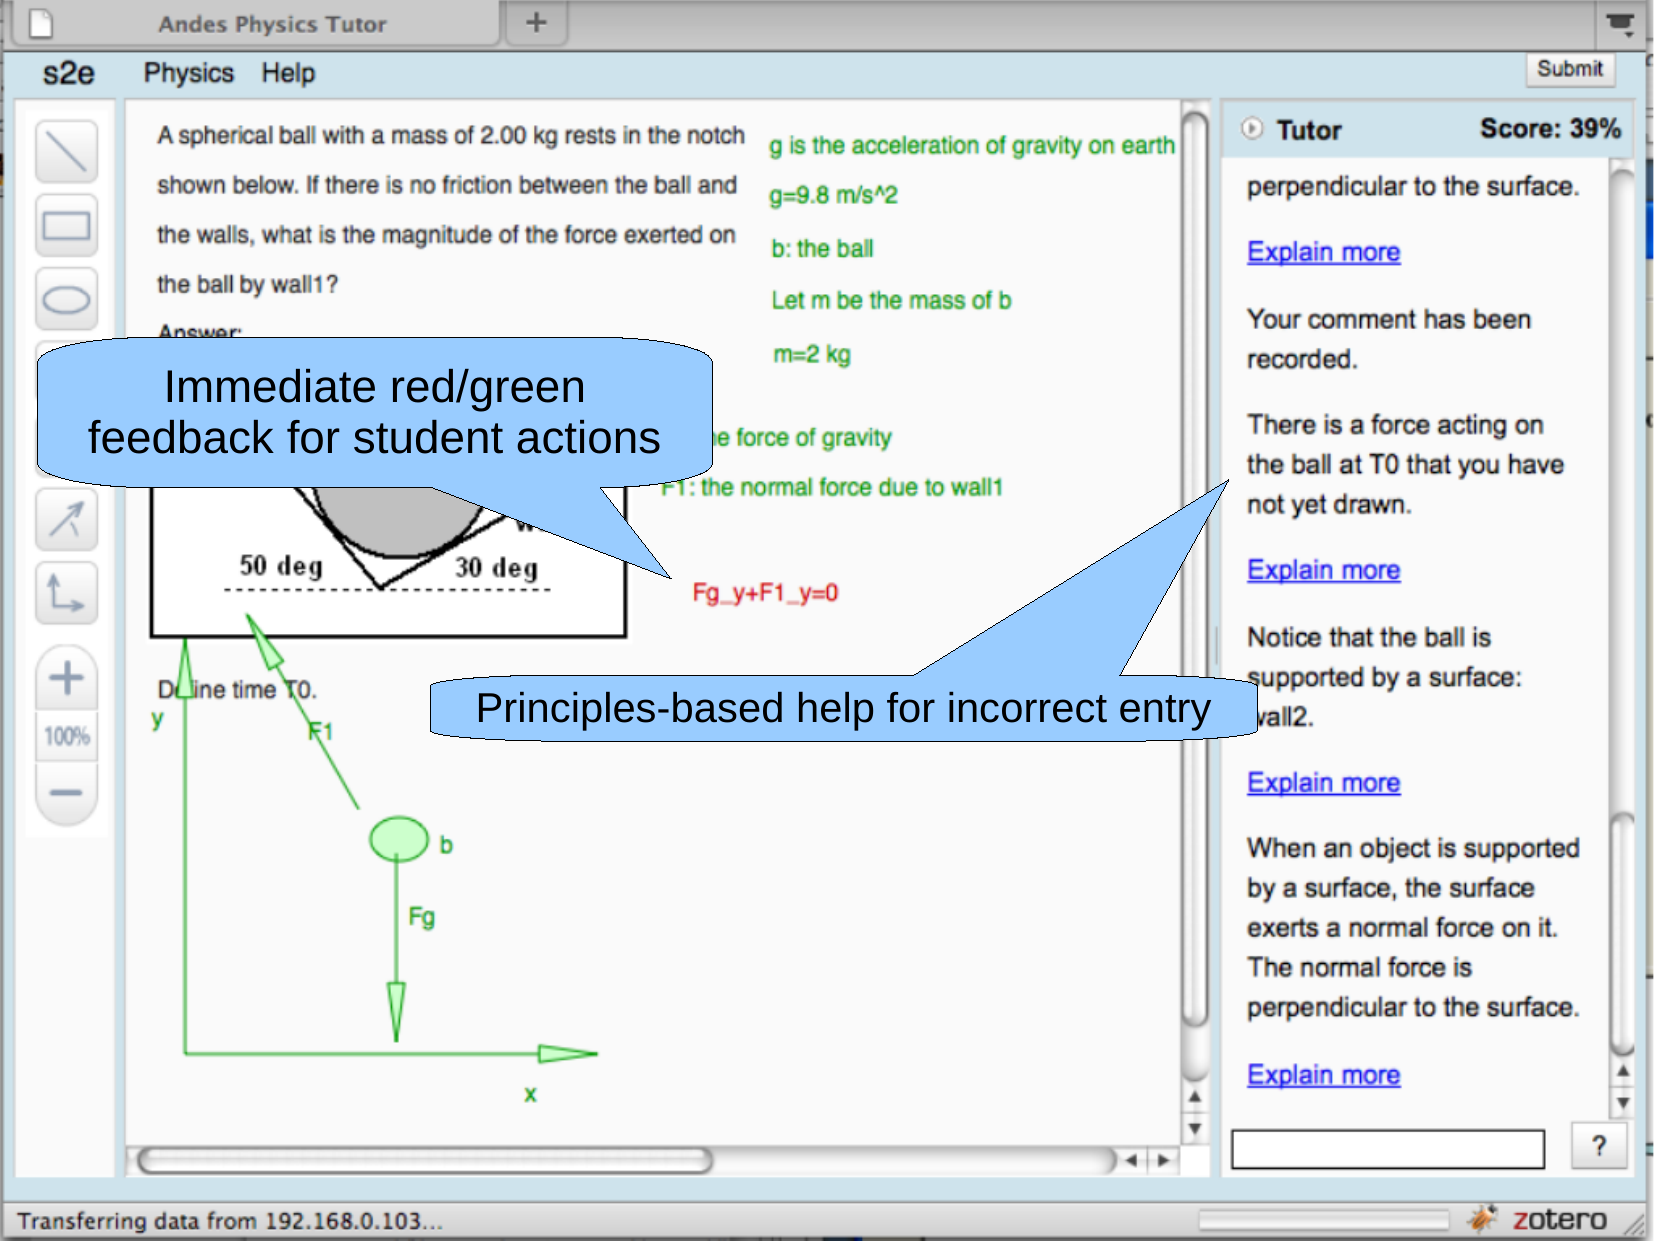

Immediate red/green feedback for student actions
Principles-based help for incorrect entry
6